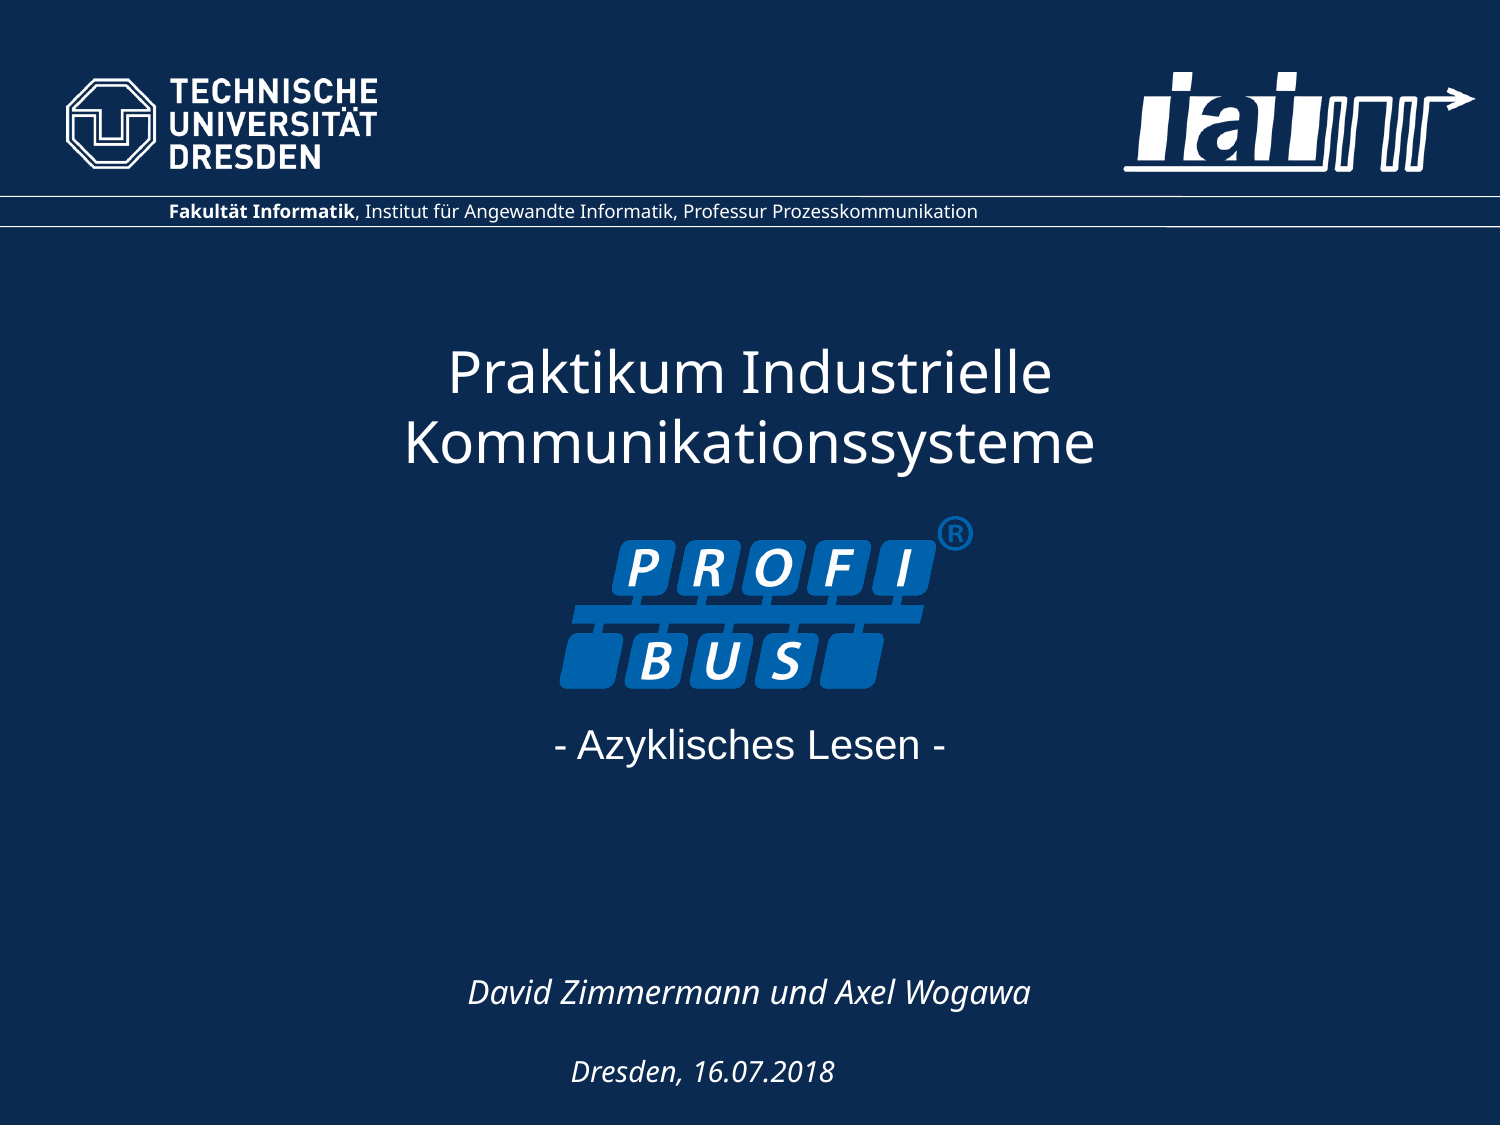

Praktikum Industrielle Kommunikationssysteme
- Azyklisches Lesen -
David Zimmermann und Axel Wogawa
Dresden, 16.07.2018